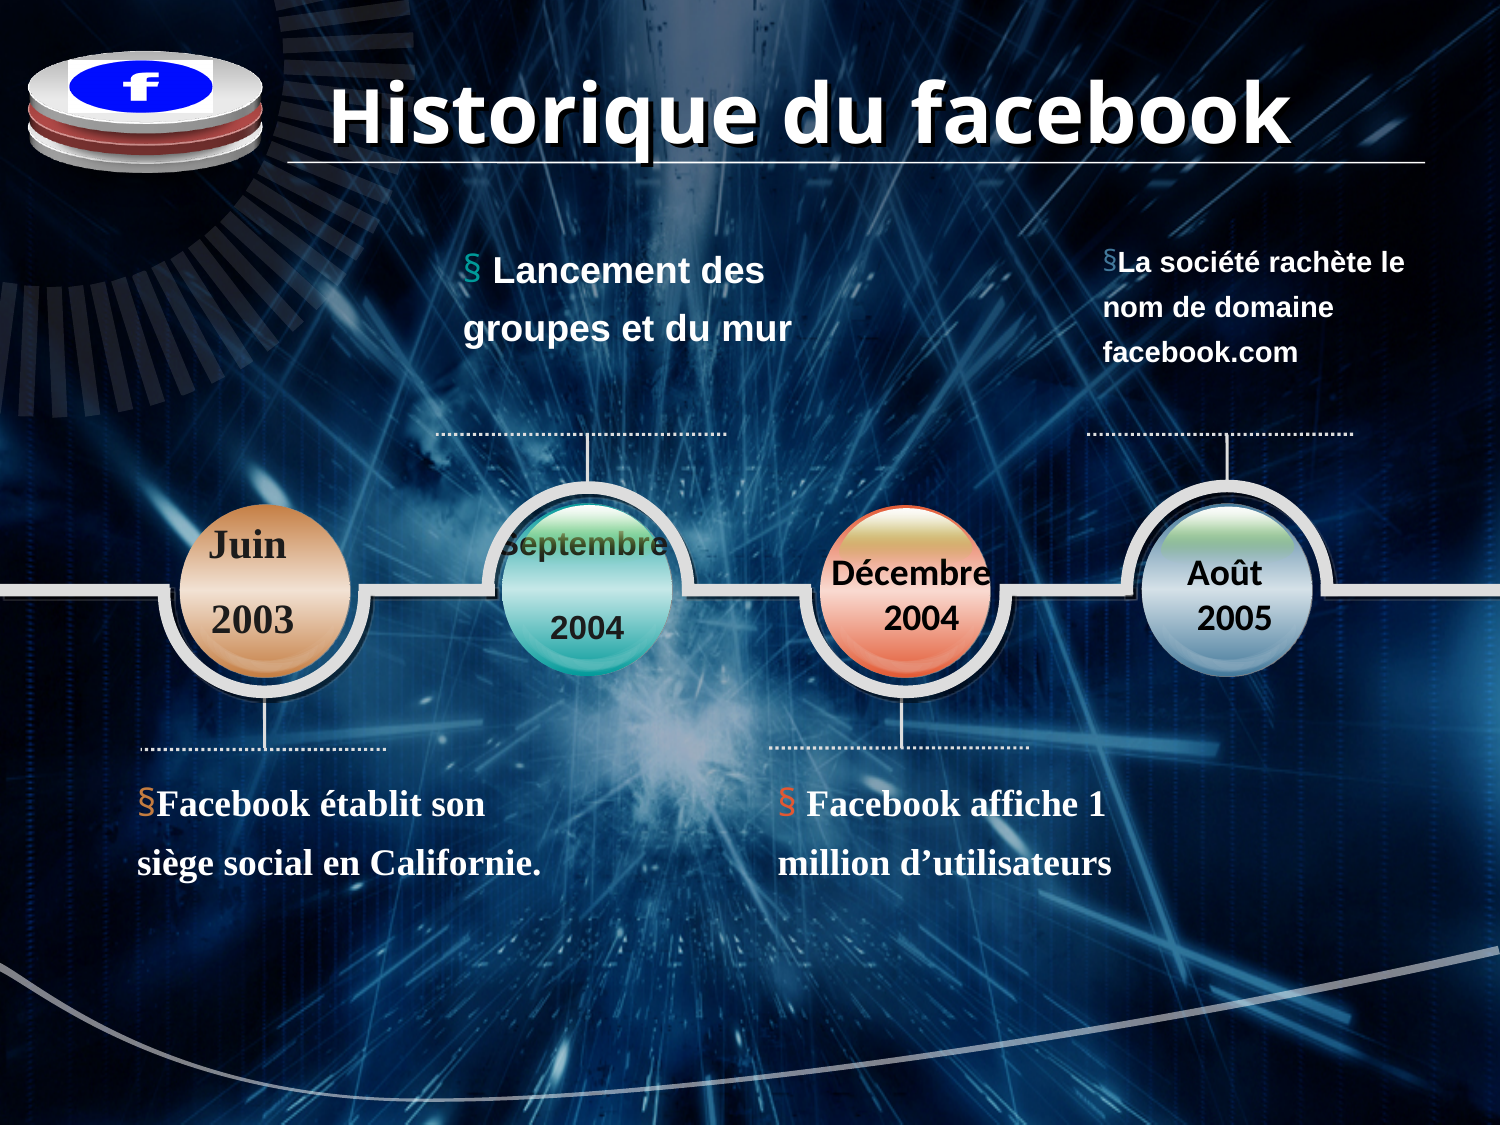

# Historique du facebook
 Lancement des groupes et du mur
La société rachète le nom de domaine facebook.com
Juin
2003
Septembre
2004
Décembre 2004
Août 2005
Facebook établit son siège social en Californie.
 Facebook affiche 1 million d’utilisateurs